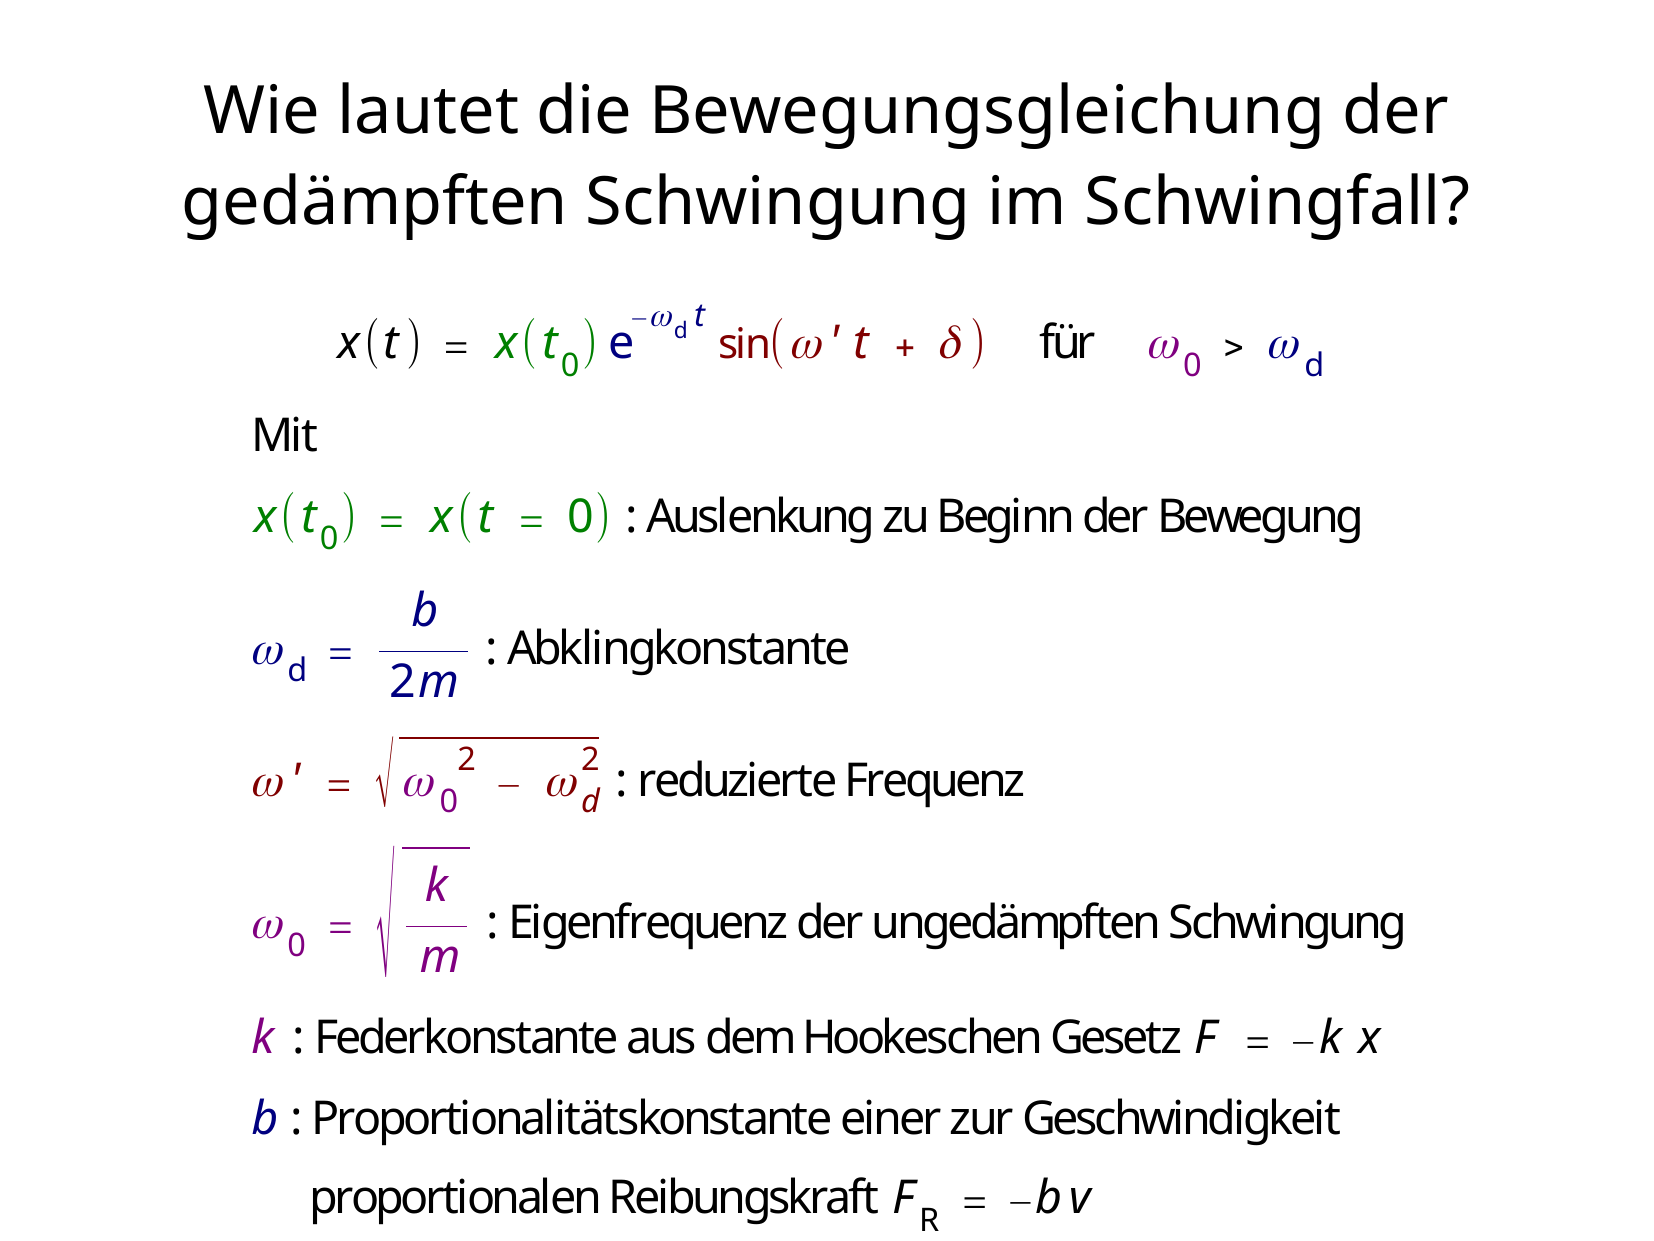

# Wie lautet die Bewegungsgleichung der gedämpften Schwingung im Schwingfall?